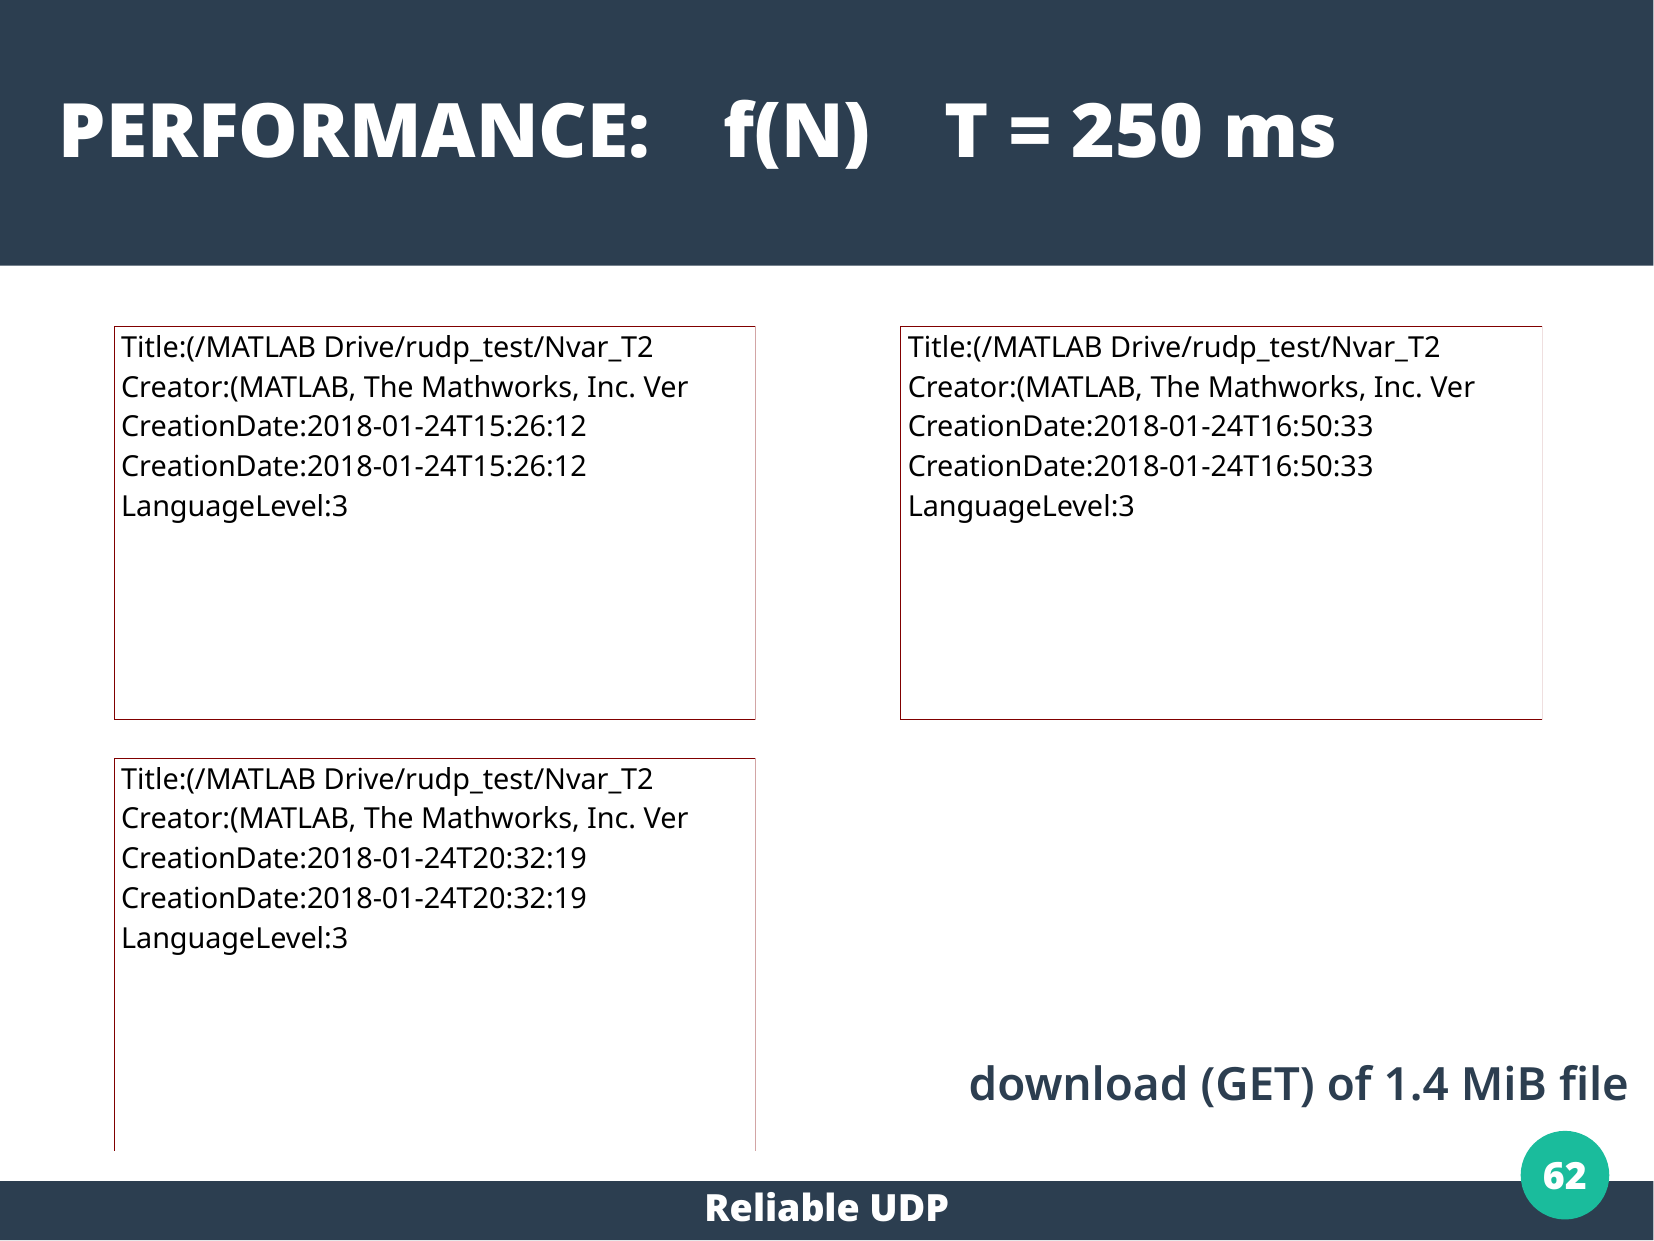

# PERFORMANCE:	f(N)		T = 250 ms
download (GET) of 1.4 MiB file
62
Reliable UDP